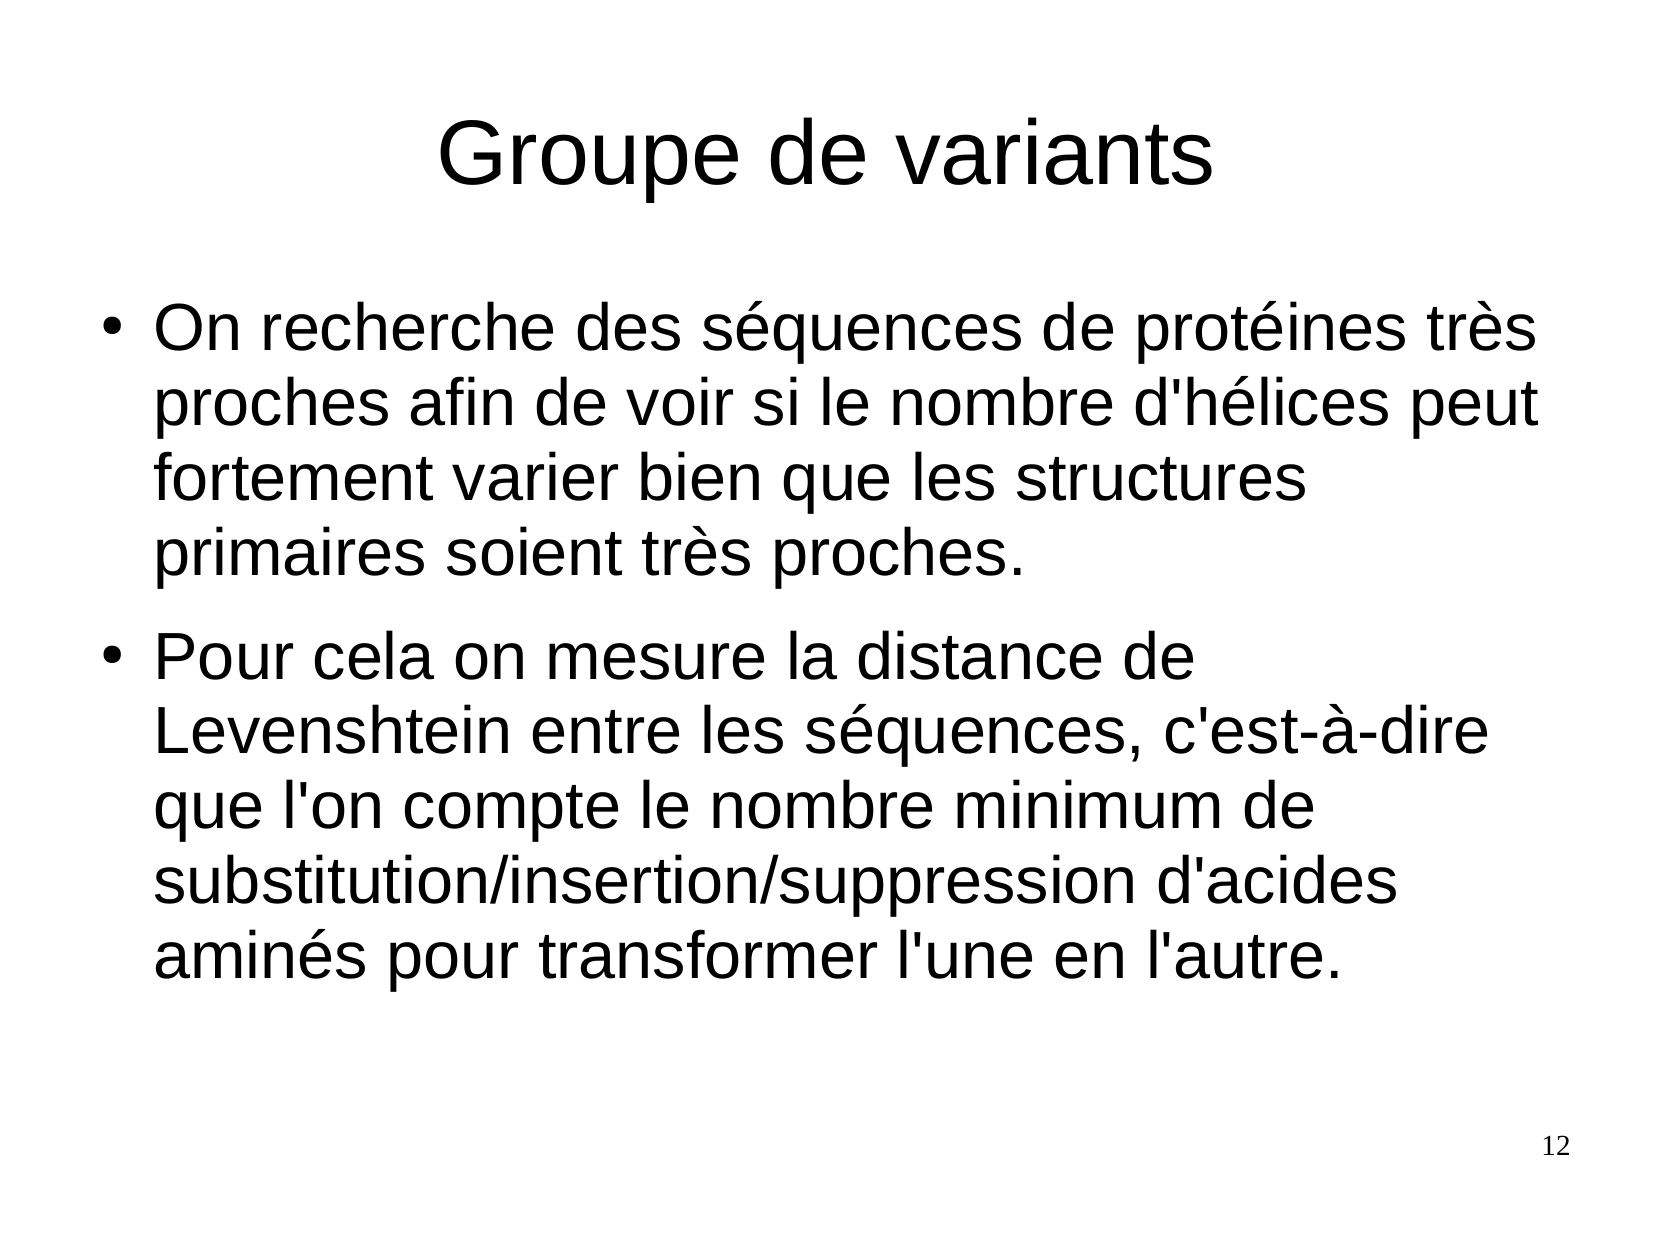

# Groupe de variants
On recherche des séquences de protéines très proches afin de voir si le nombre d'hélices peut fortement varier bien que les structures primaires soient très proches.
Pour cela on mesure la distance de Levenshtein entre les séquences, c'est-à-dire que l'on compte le nombre minimum de substitution/insertion/suppression d'acides aminés pour transformer l'une en l'autre.
12